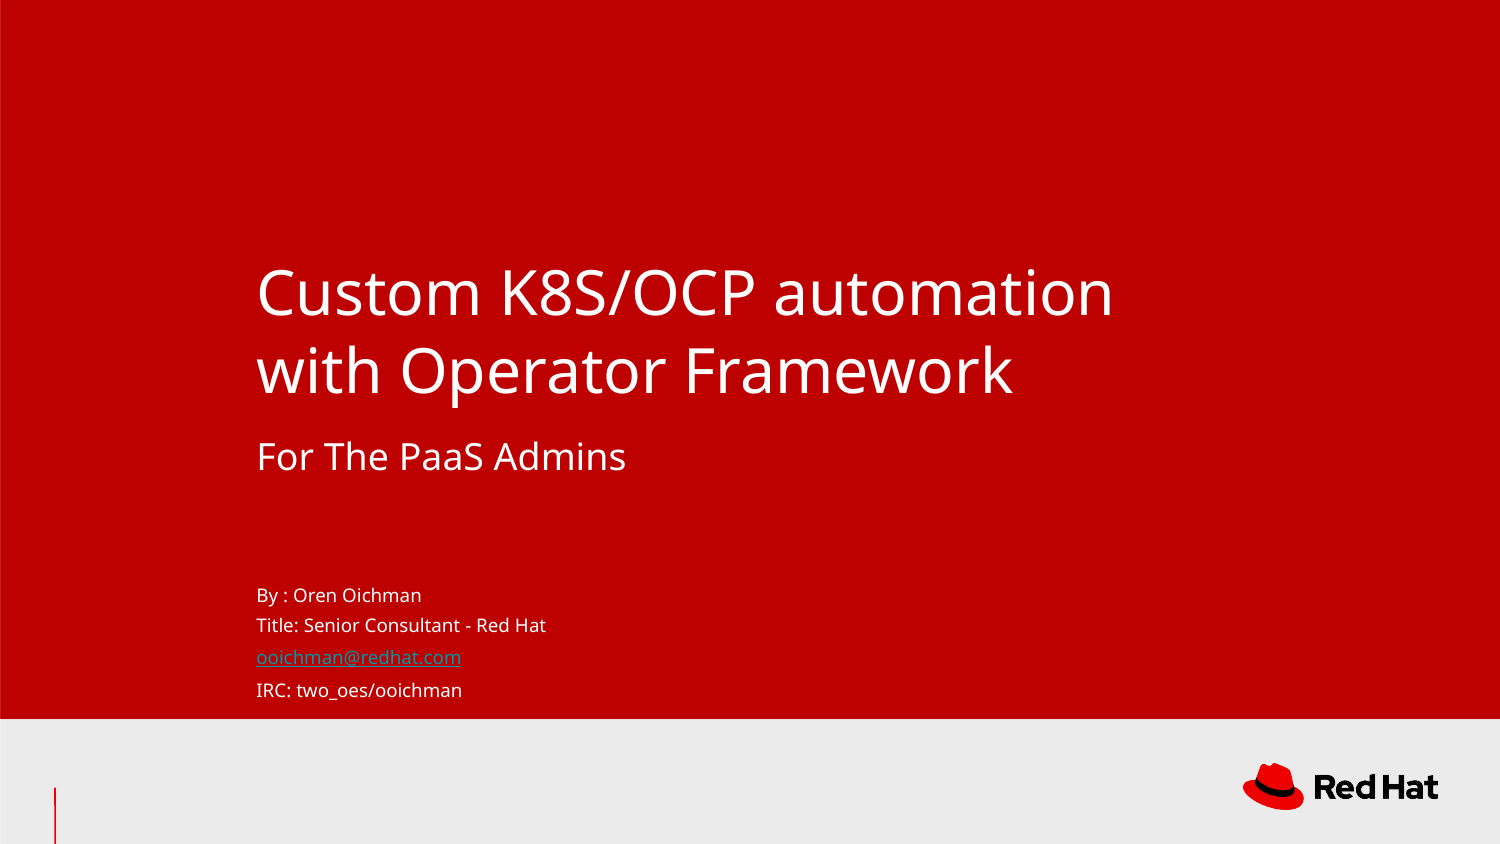

# Custom K8S/OCP automation with Operator Framework
For The PaaS Admins
By : Oren Oichman
Title: Senior Consultant - Red Hat
ooichman@redhat.com
IRC: two_oes/ooichman